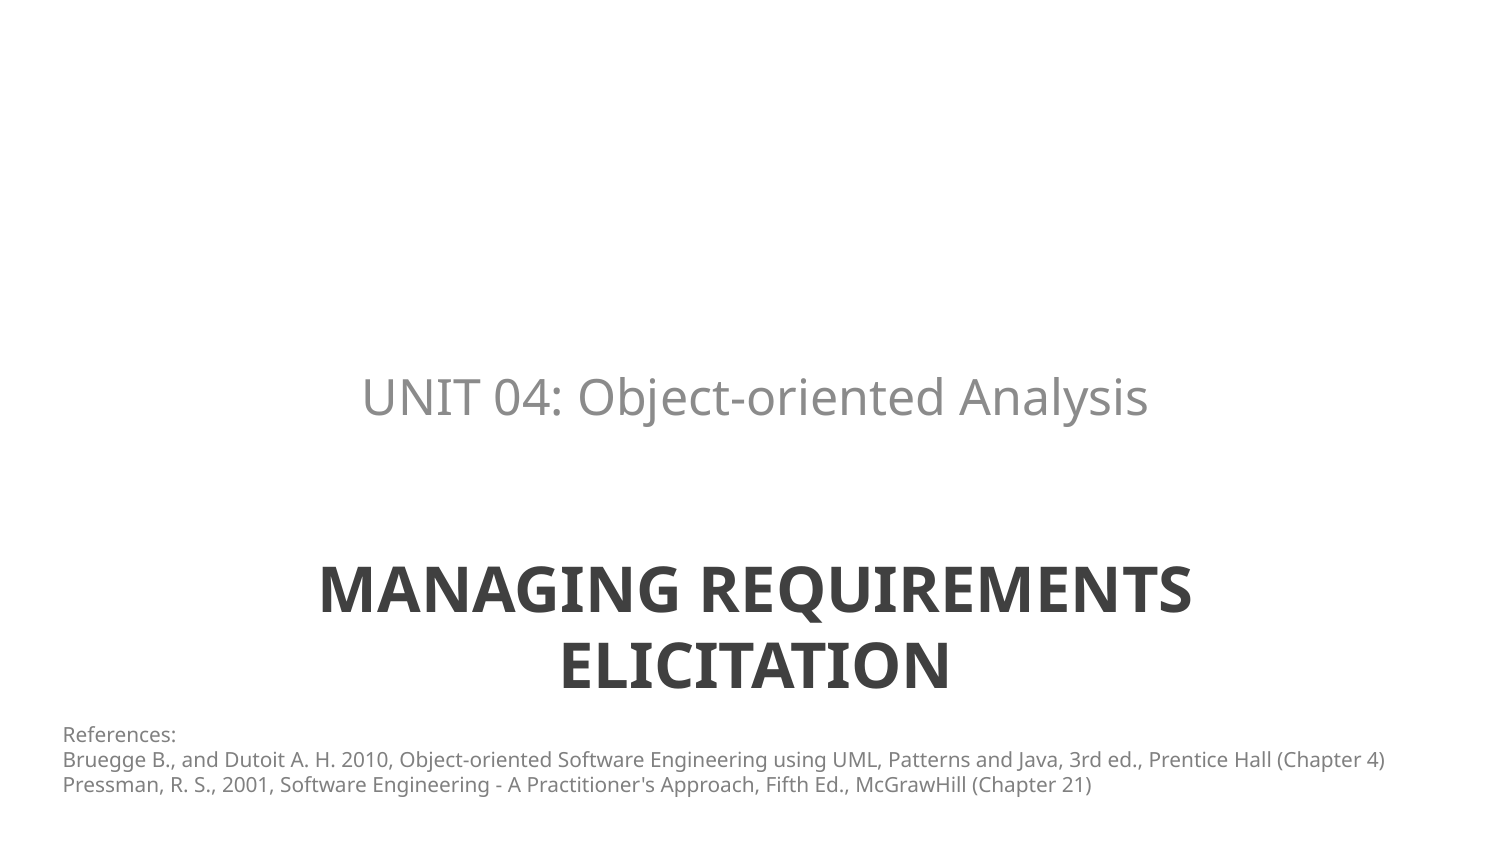

UNIT 04: Object-oriented Analysis
# Managing Requirements elicitation
References:
Bruegge B., and Dutoit A. H. 2010, Object-oriented Software Engineering using UML, Patterns and Java, 3rd ed., Prentice Hall (Chapter 4)
Pressman, R. S., 2001, Software Engineering - A Practitioner's Approach, Fifth Ed., McGrawHill (Chapter 21)